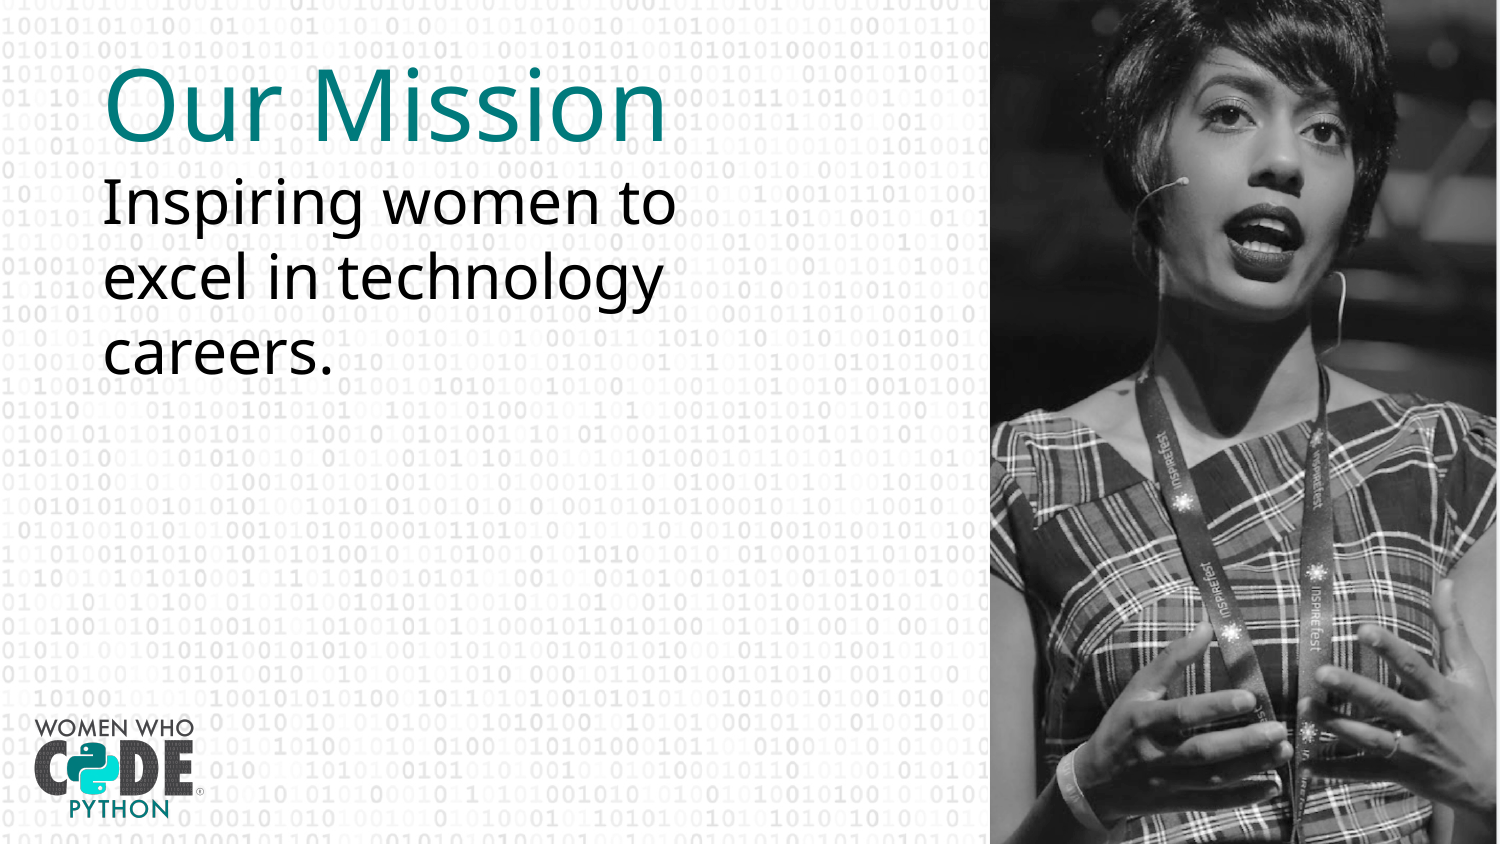

Our Mission
Inspiring women to
excel in technology
careers.